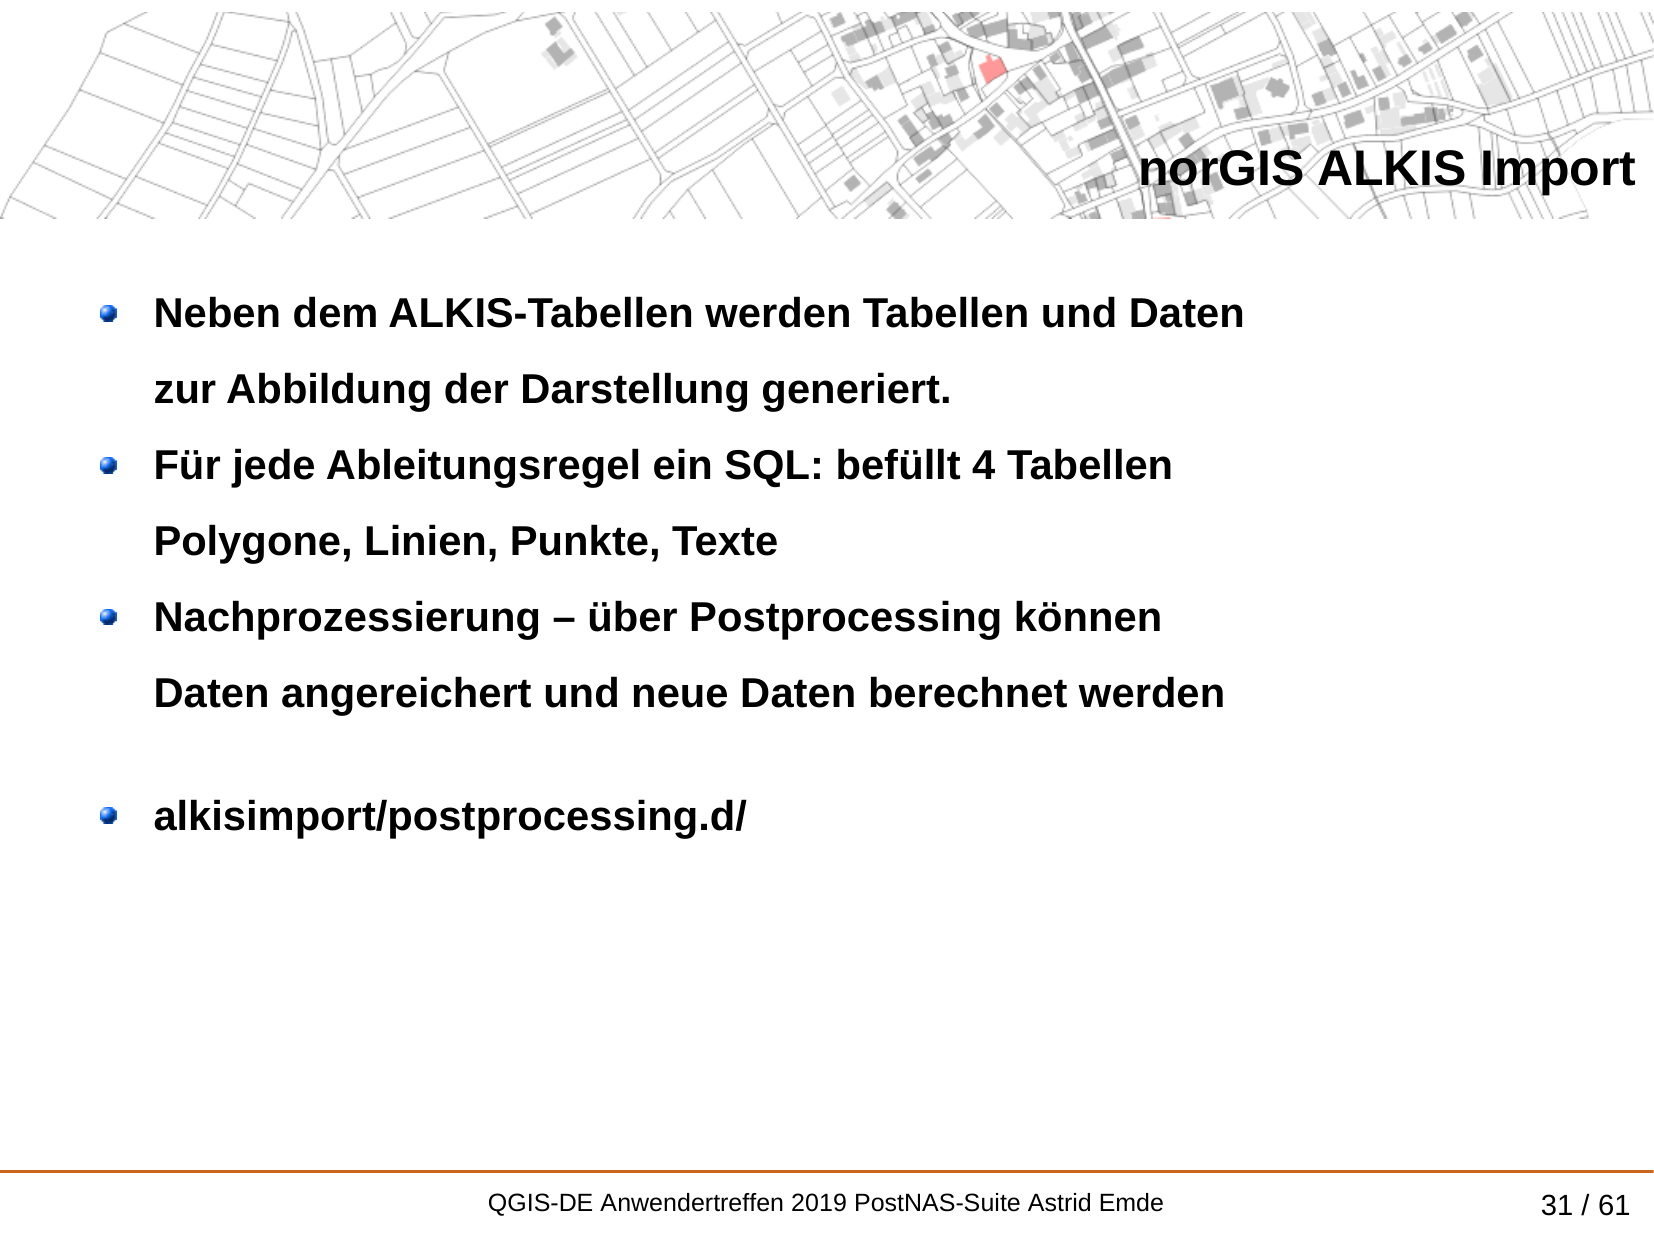

# norGIS ALKIS Import
Neben dem ALKIS-Tabellen werden Tabellen und Daten
zur Abbildung der Darstellung generiert.
Für jede Ableitungsregel ein SQL: befüllt 4 Tabellen
Polygone, Linien, Punkte, Texte
Nachprozessierung – über Postprocessing können
Daten angereichert und neue Daten berechnet werden
alkisimport/postprocessing.d/